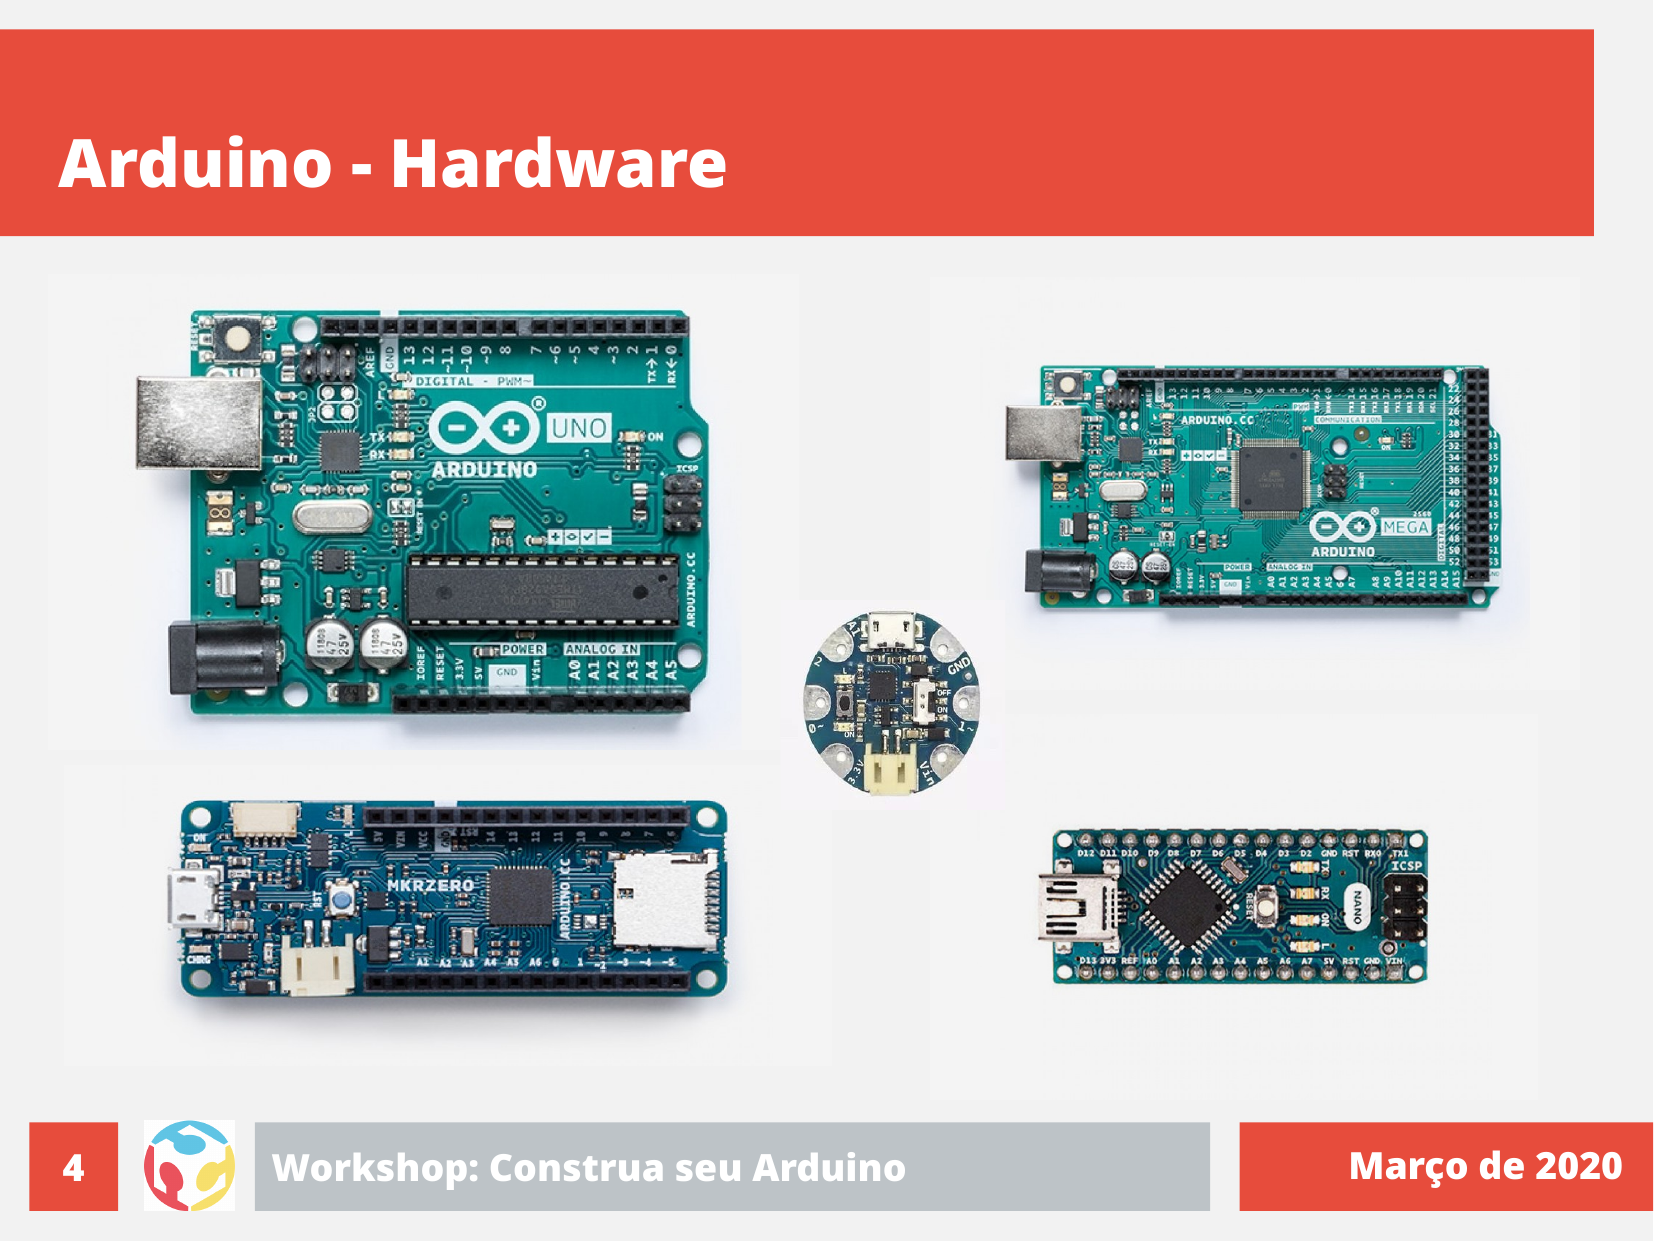

# Arduino - Hardware
4
Workshop: Construa seu Arduino
Março de 2020